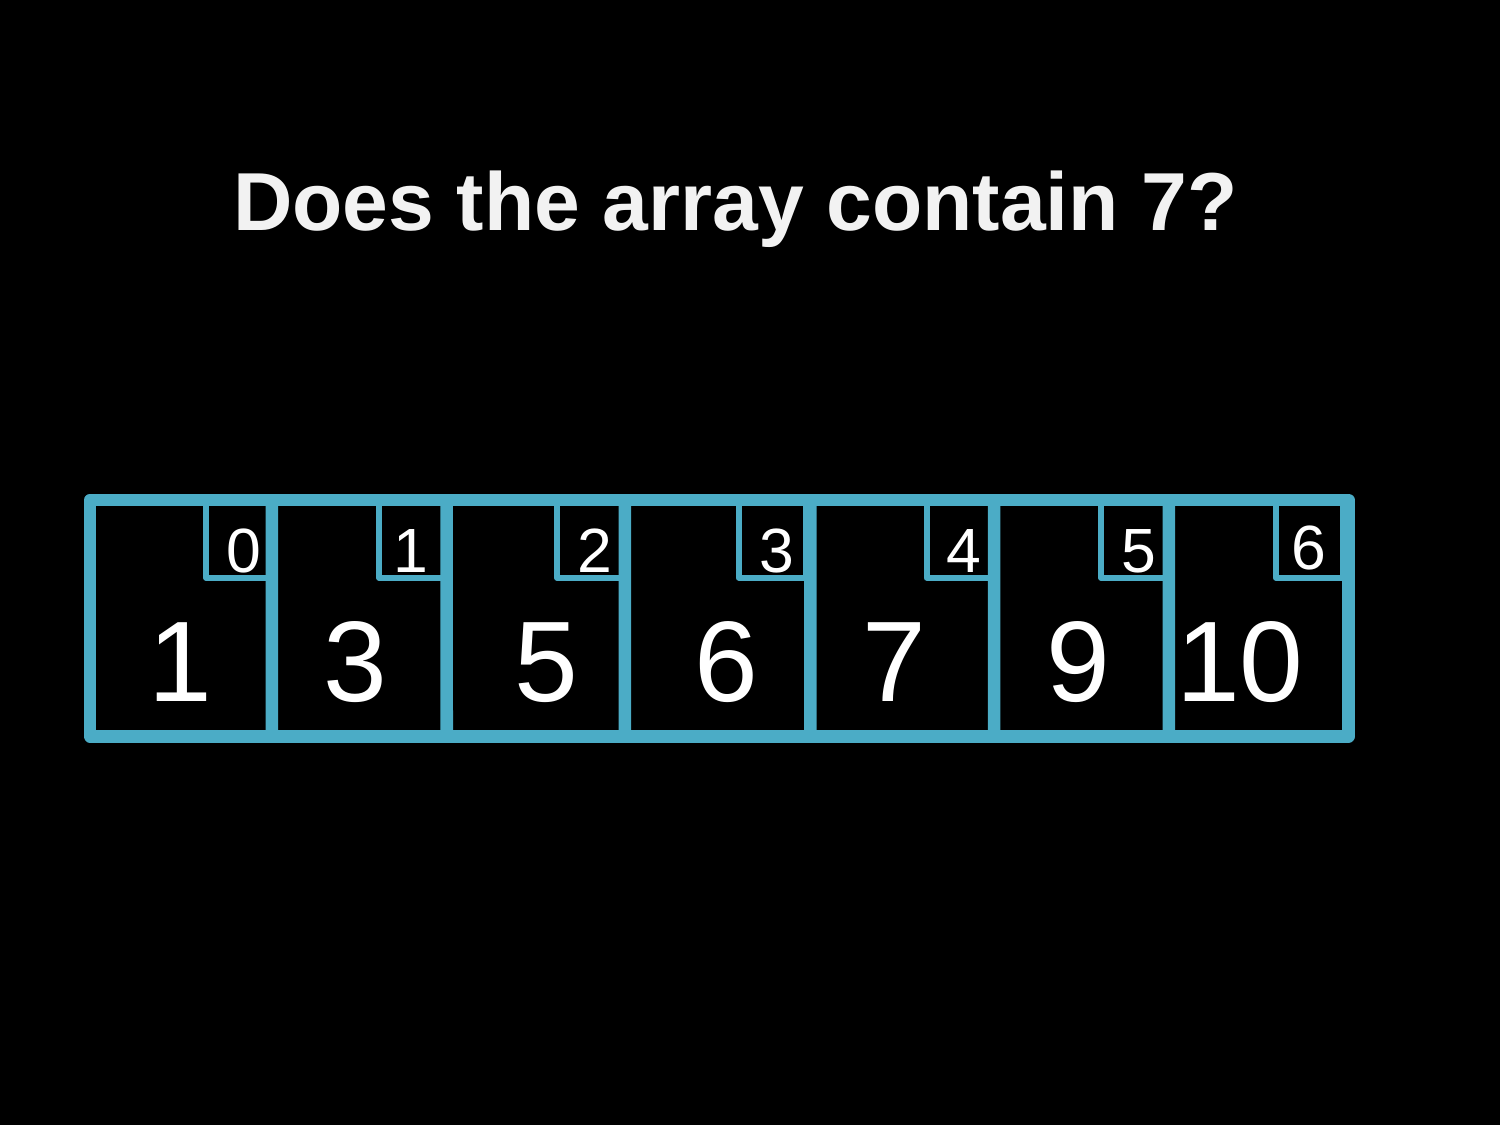

Does the array contain 7?
Lin
6
0
1
2
3
4
5
1
3
5
6
7
9
10